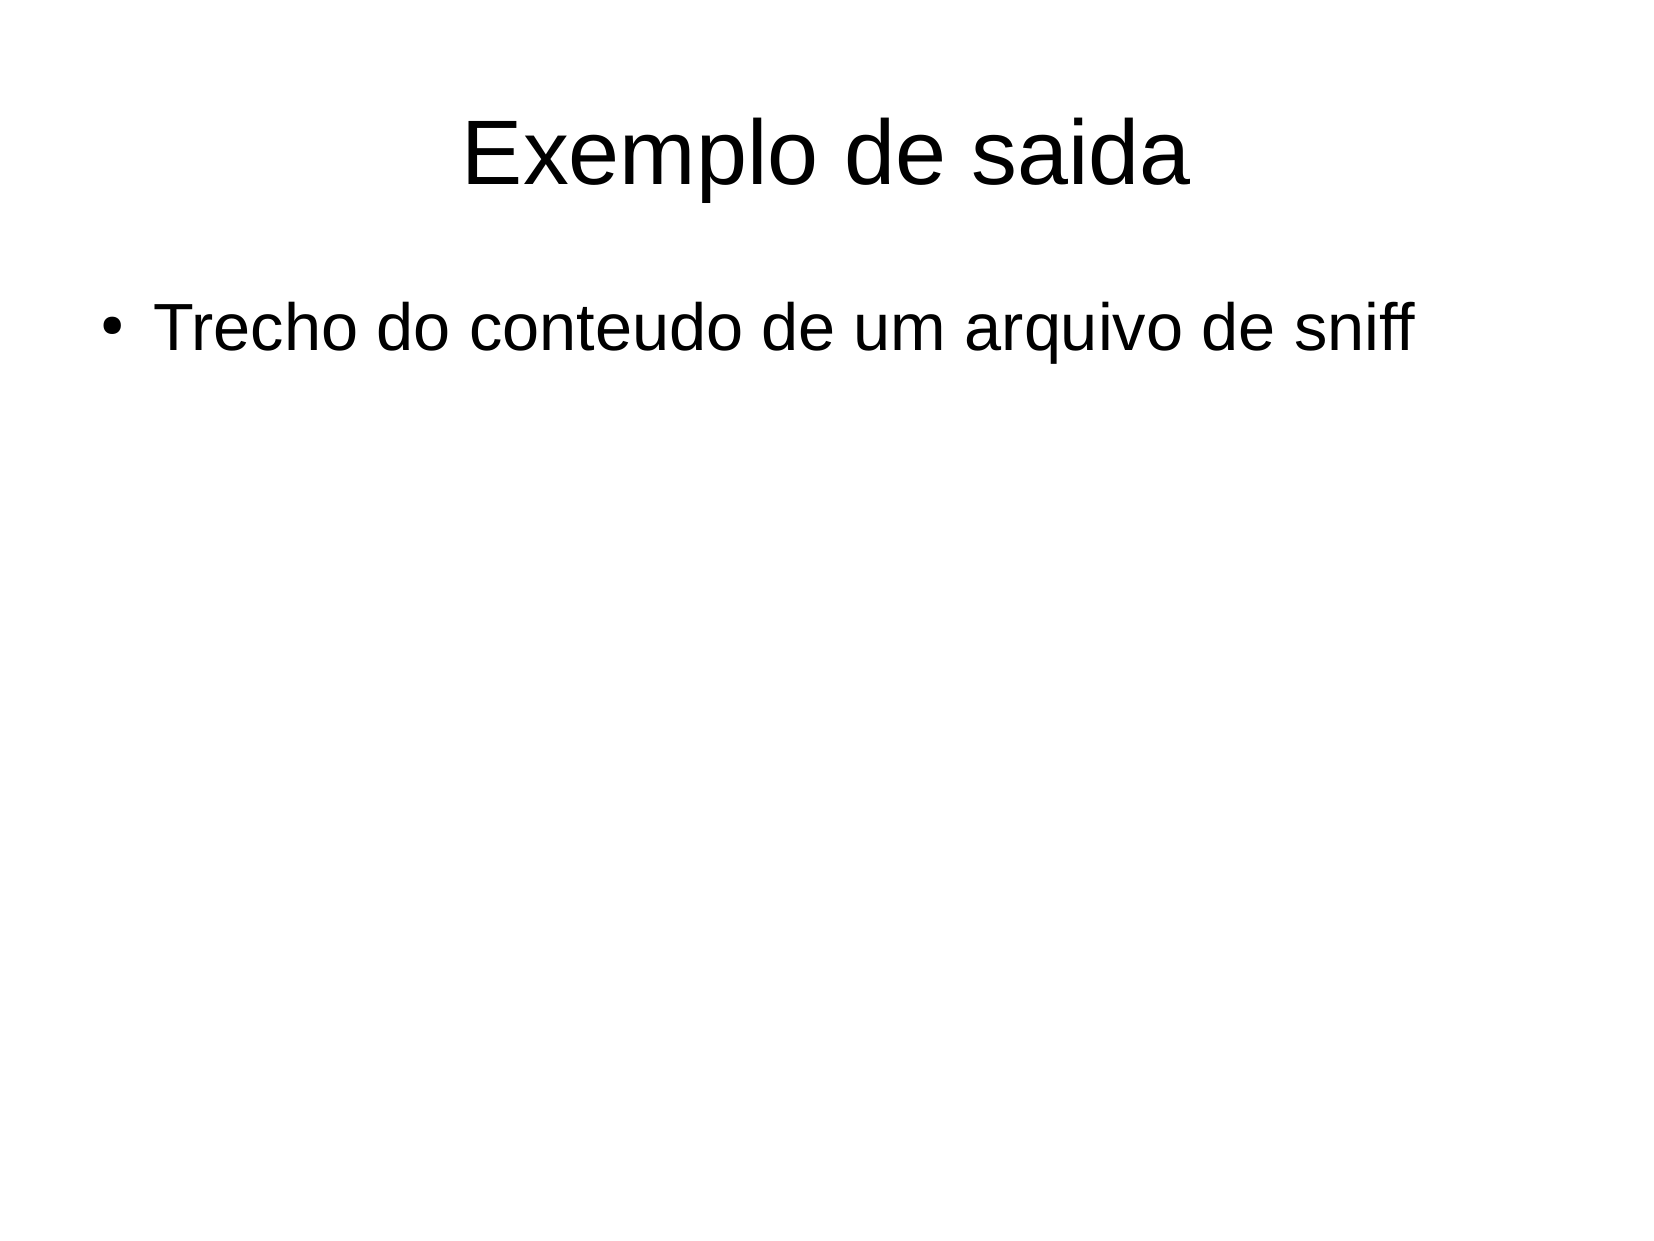

# Exemplo de saida
Trecho do conteudo de um arquivo de sniff